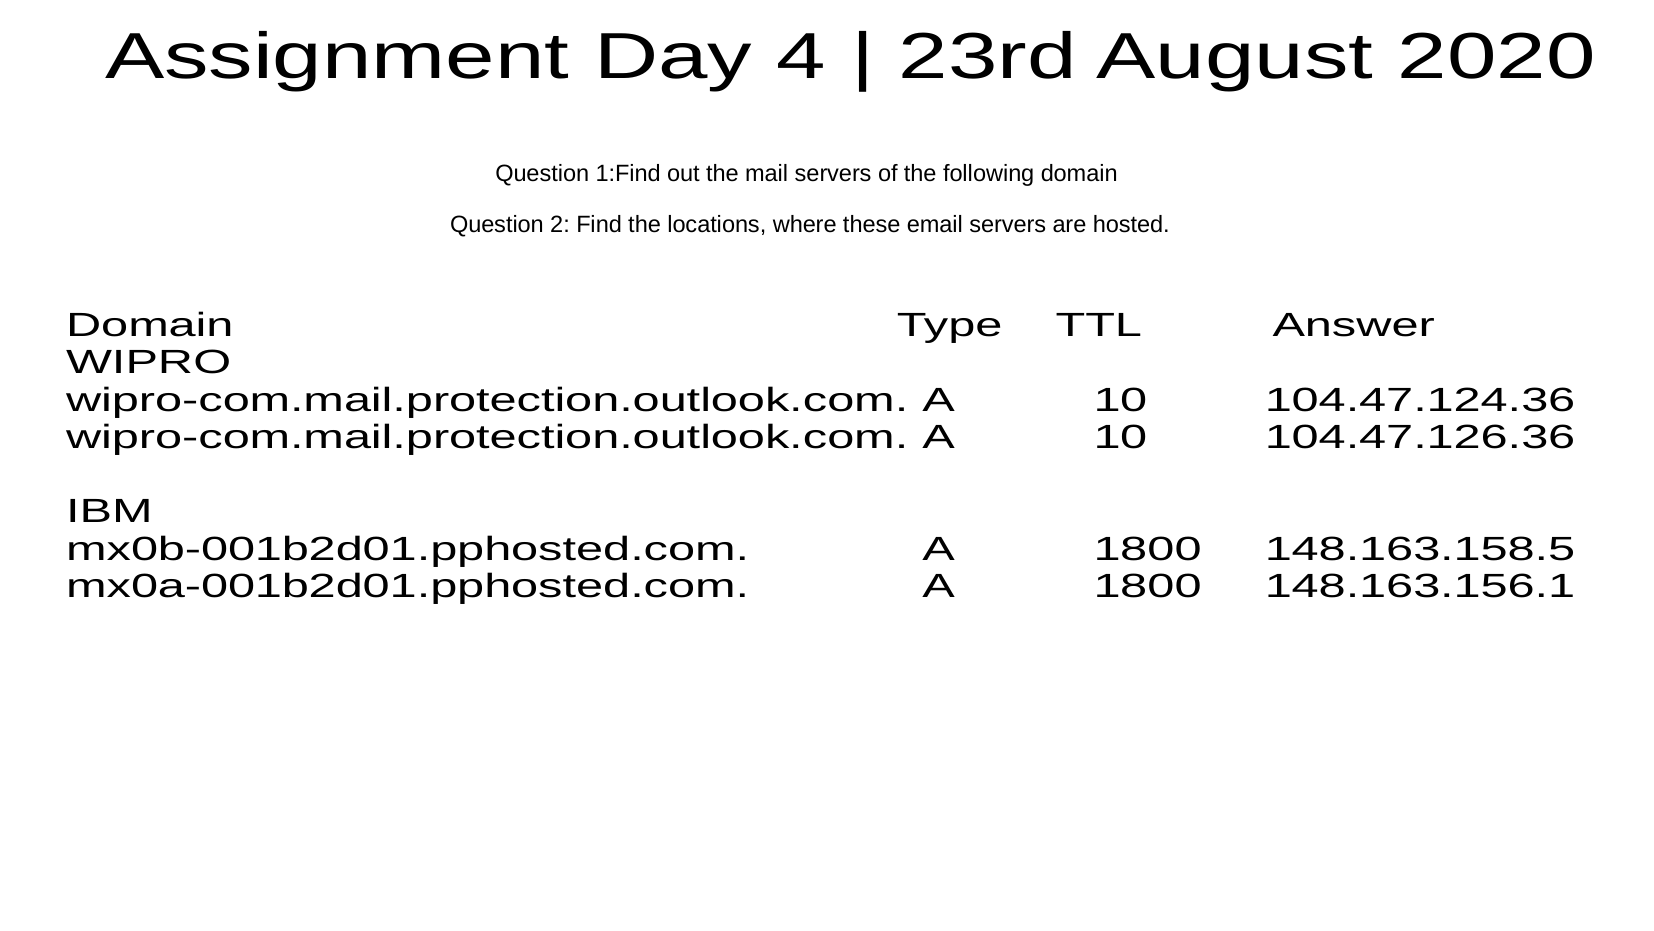

# Assignment Day 4 | 23rd August 2020
Question 1:Find out the mail servers of the following domain
Question 2: Find the locations, where these email servers are hosted.
Domain	 Type TTL Answer
WIPRO
wipro-com.mail.protection.outlook.com.	A	10	104.47.124.36
wipro-com.mail.protection.outlook.com.	A	10	104.47.126.36
IBM
mx0b-001b2d01.pphosted.com. 	A	1800	148.163.158.5
mx0a-001b2d01.pphosted.com. 	A	1800	148.163.156.1